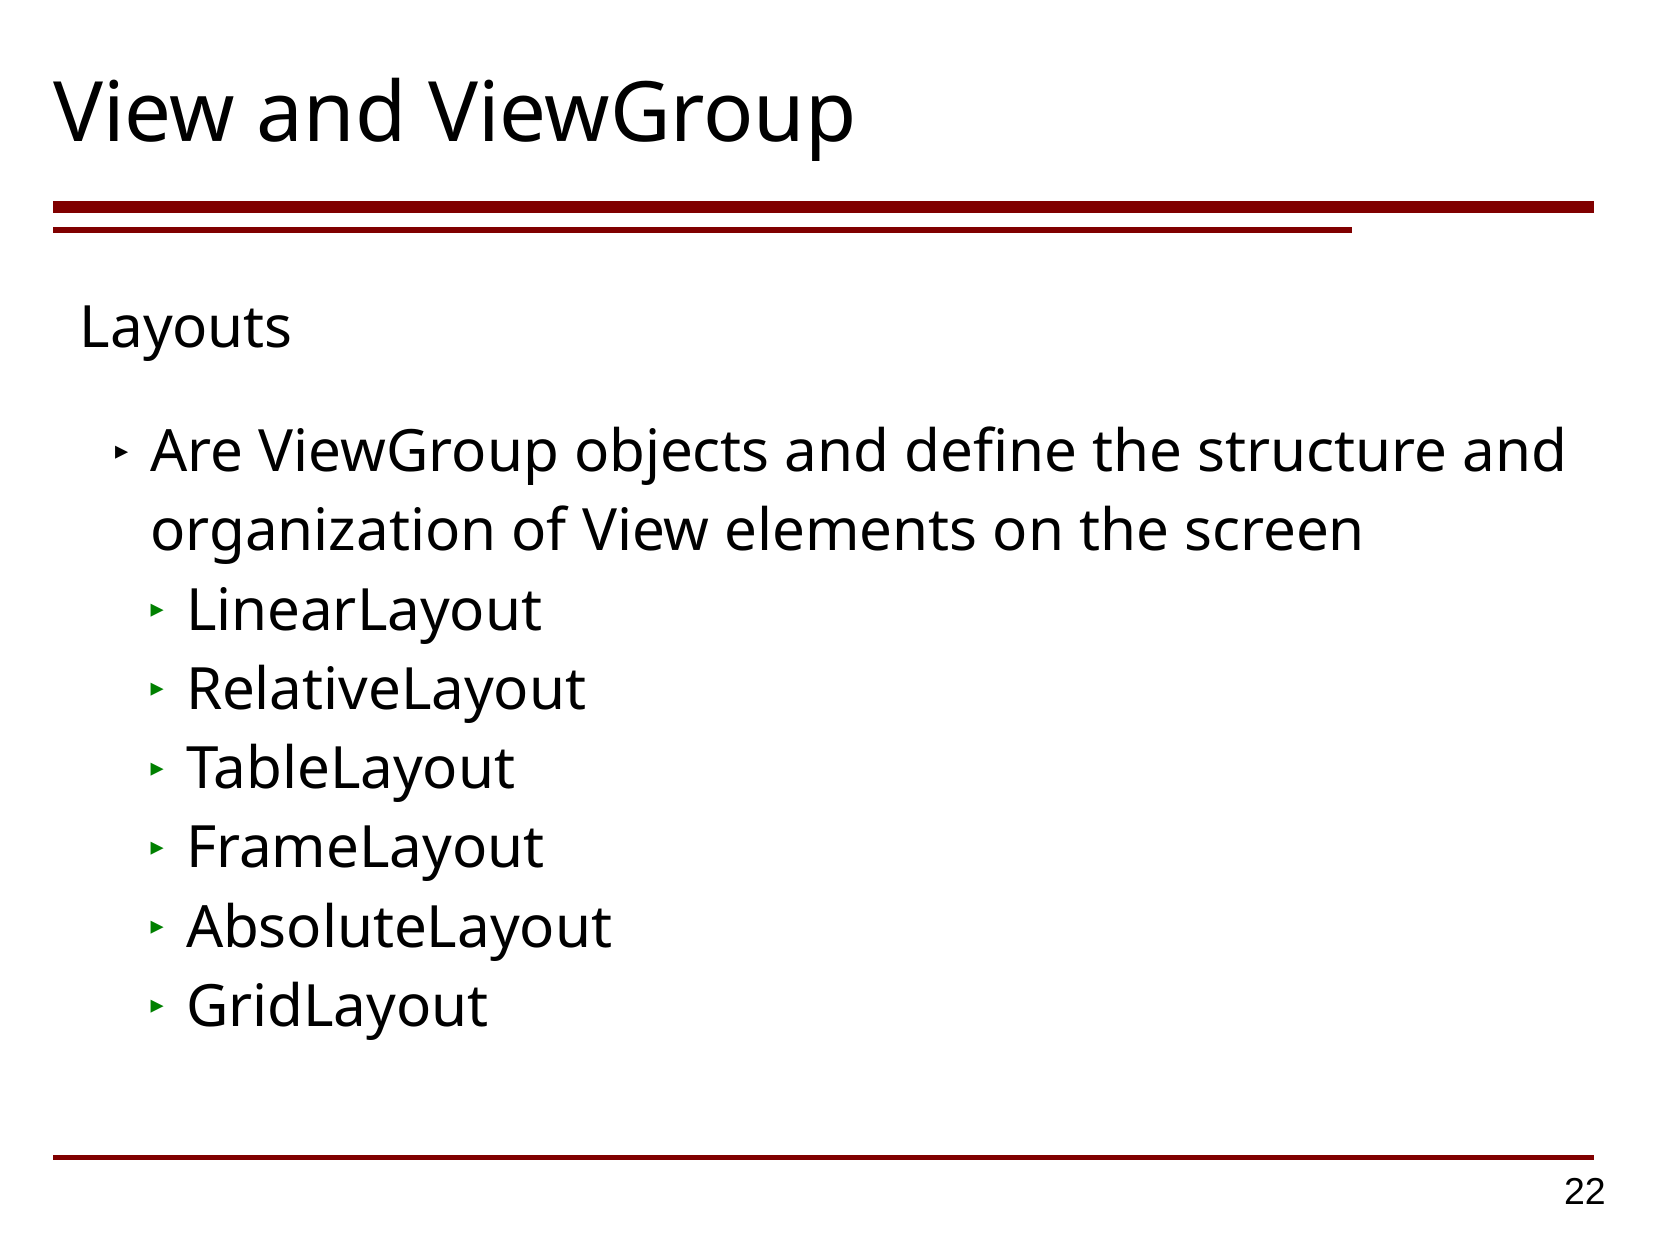

# View and ViewGroup
Layouts
Are ViewGroup objects and define the structure and
organization of View elements on the screen
LinearLayout
RelativeLayout
TableLayout
FrameLayout
AbsoluteLayout
GridLayout